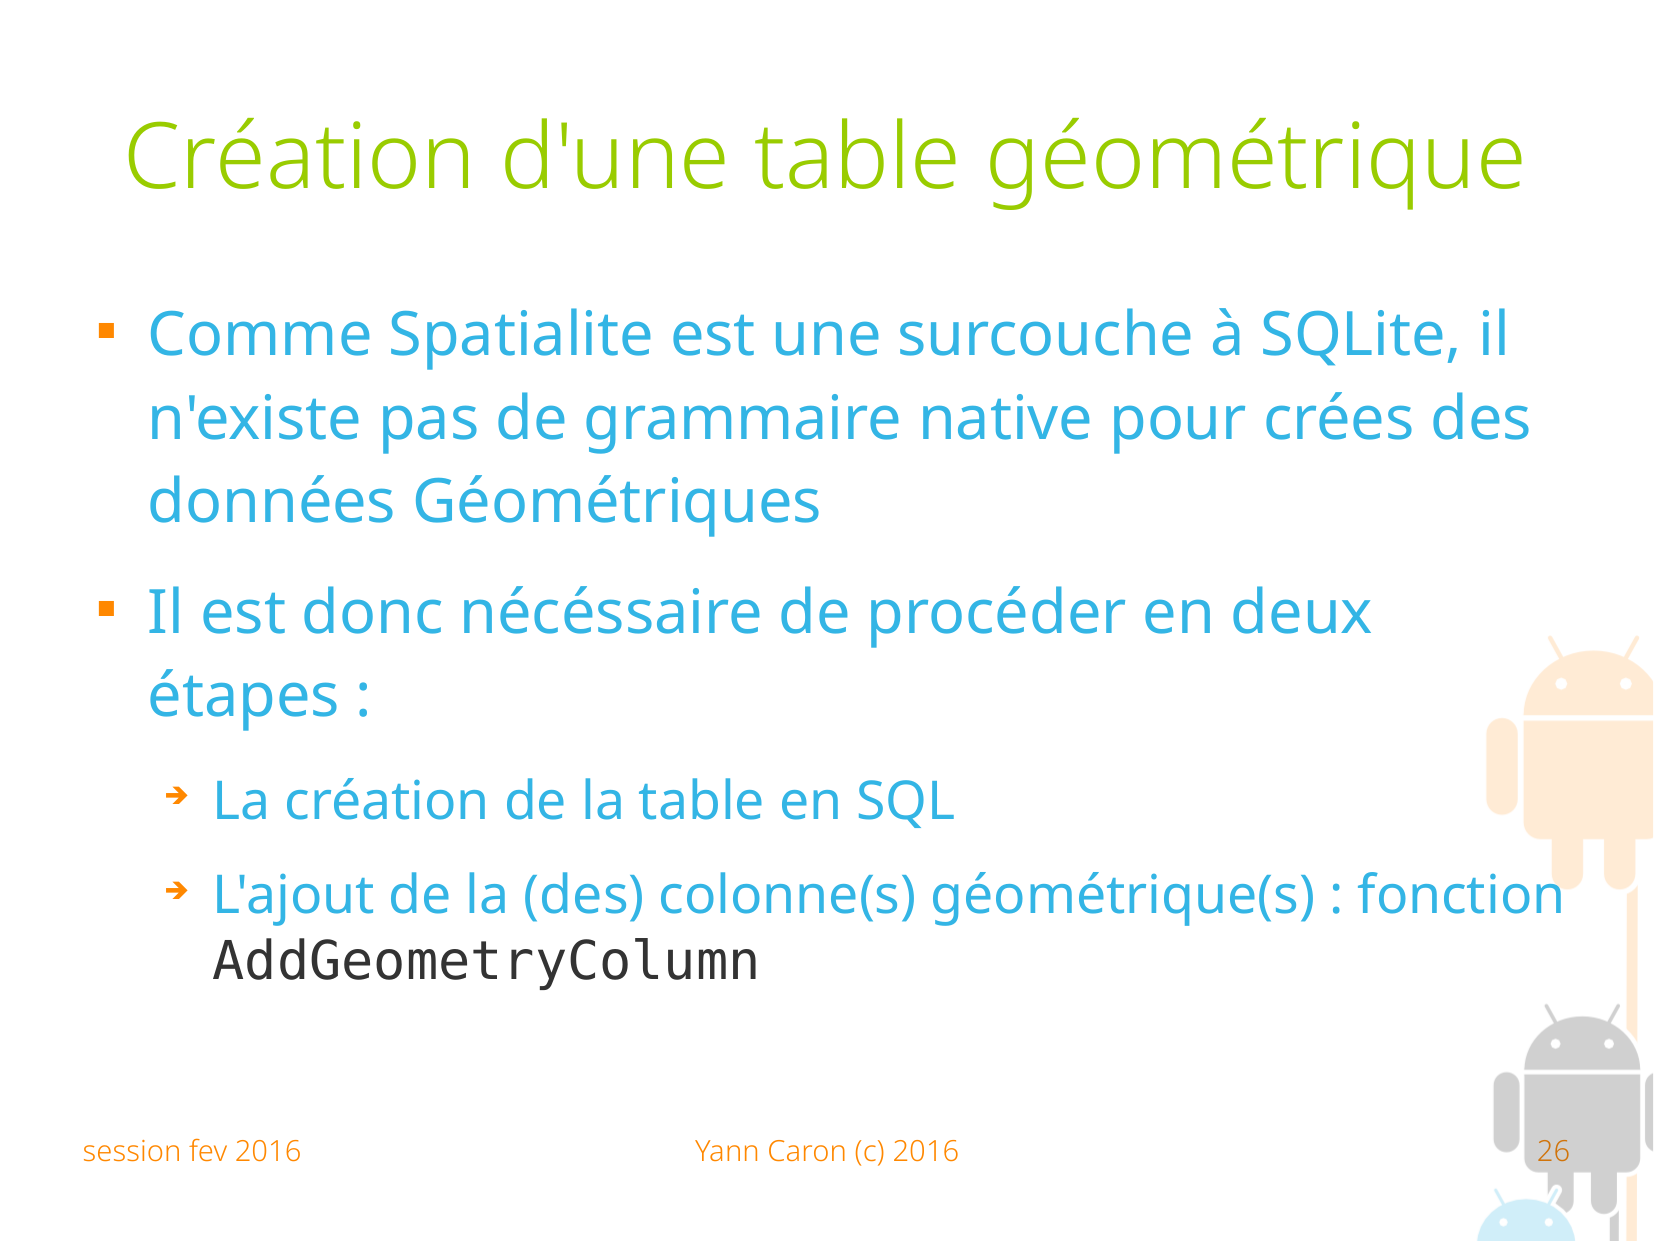

# Création d'une table géométrique
Comme Spatialite est une surcouche à SQLite, il n'existe pas de grammaire native pour crées des données Géométriques
Il est donc nécéssaire de procéder en deux étapes :
La création de la table en SQL
L'ajout de la (des) colonne(s) géométrique(s) : fonction AddGeometryColumn
session fev 2016
Yann Caron (c) 2016
26